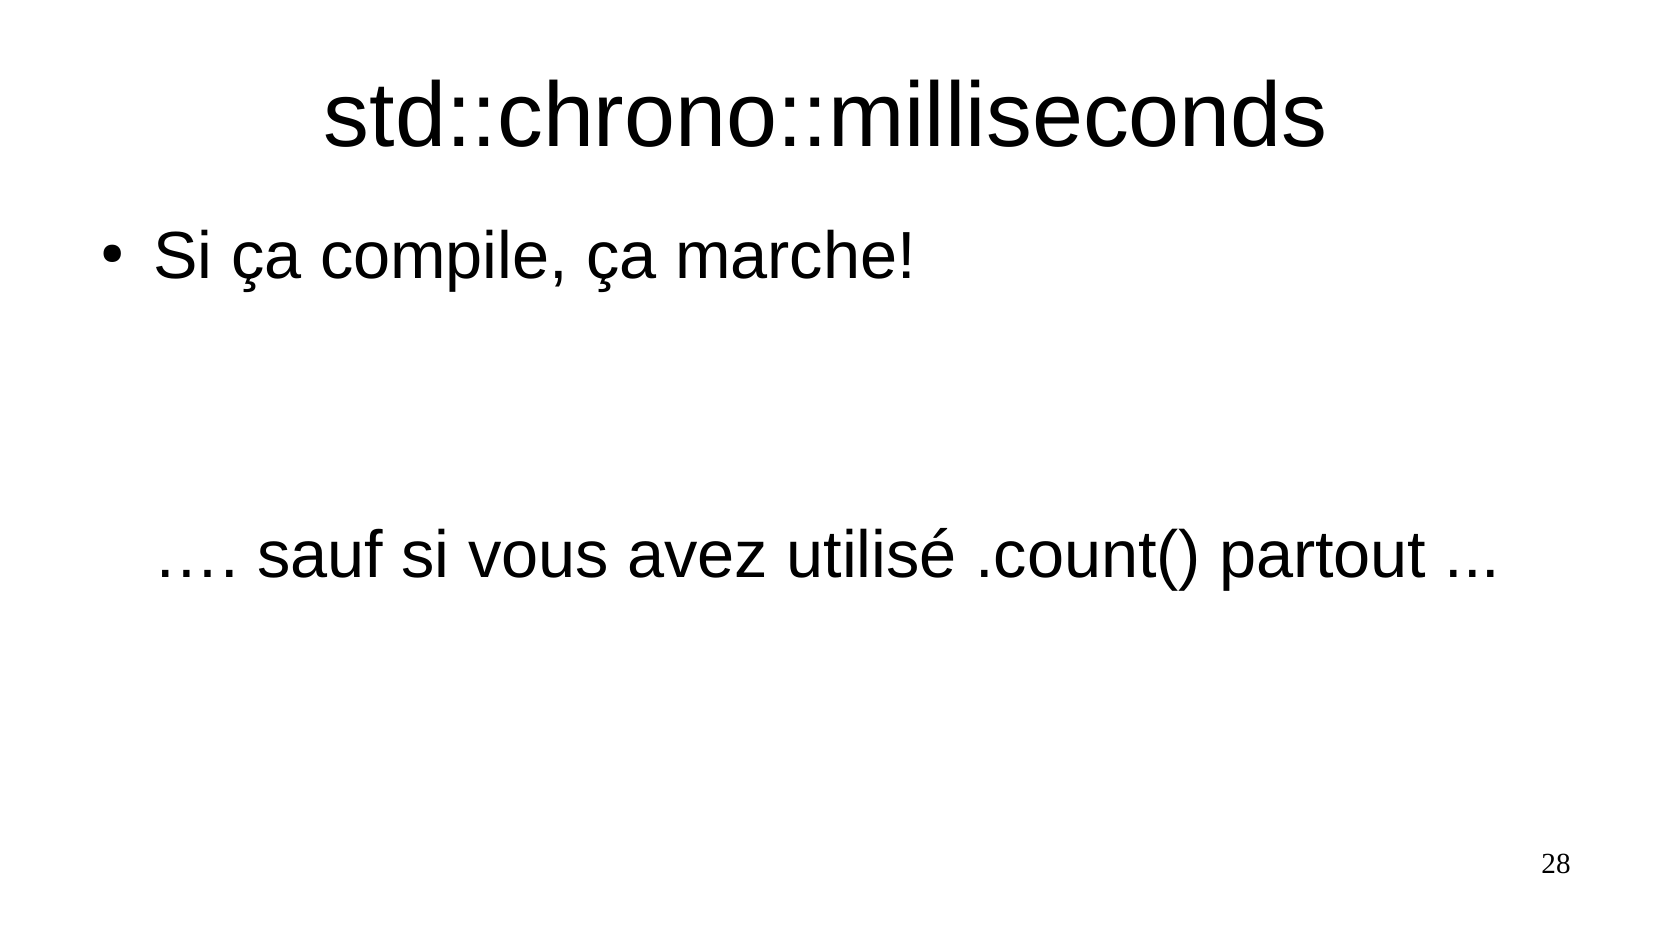

# std::chrono::milliseconds
Si ça compile, ça marche!
…. sauf si vous avez utilisé .count() partout ...
28